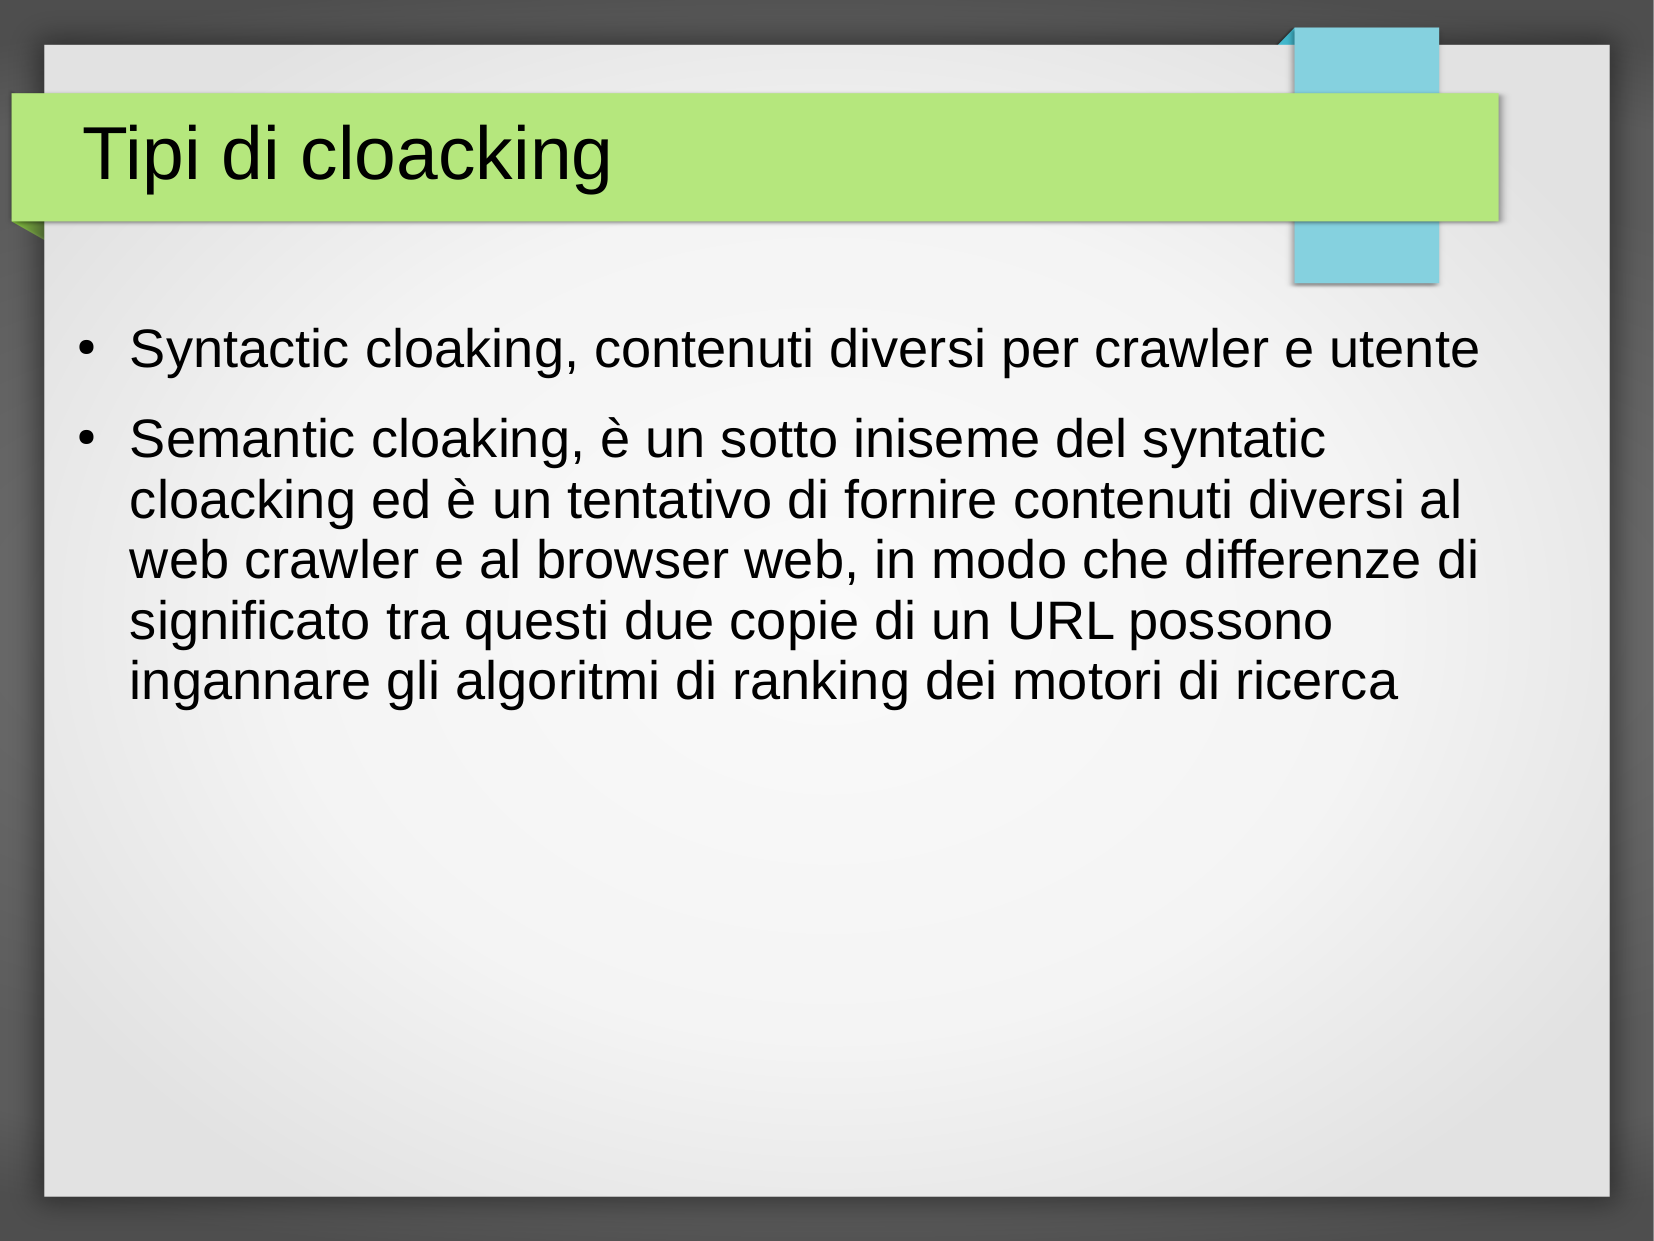

# Tipi di cloacking
Syntactic cloaking, contenuti diversi per crawler e utente
Semantic cloaking, è un sotto iniseme del syntatic cloacking ed è un tentativo di fornire contenuti diversi al web crawler e al browser web, in modo che differenze di significato tra questi due copie di un URL possono ingannare gli algoritmi di ranking dei motori di ricerca